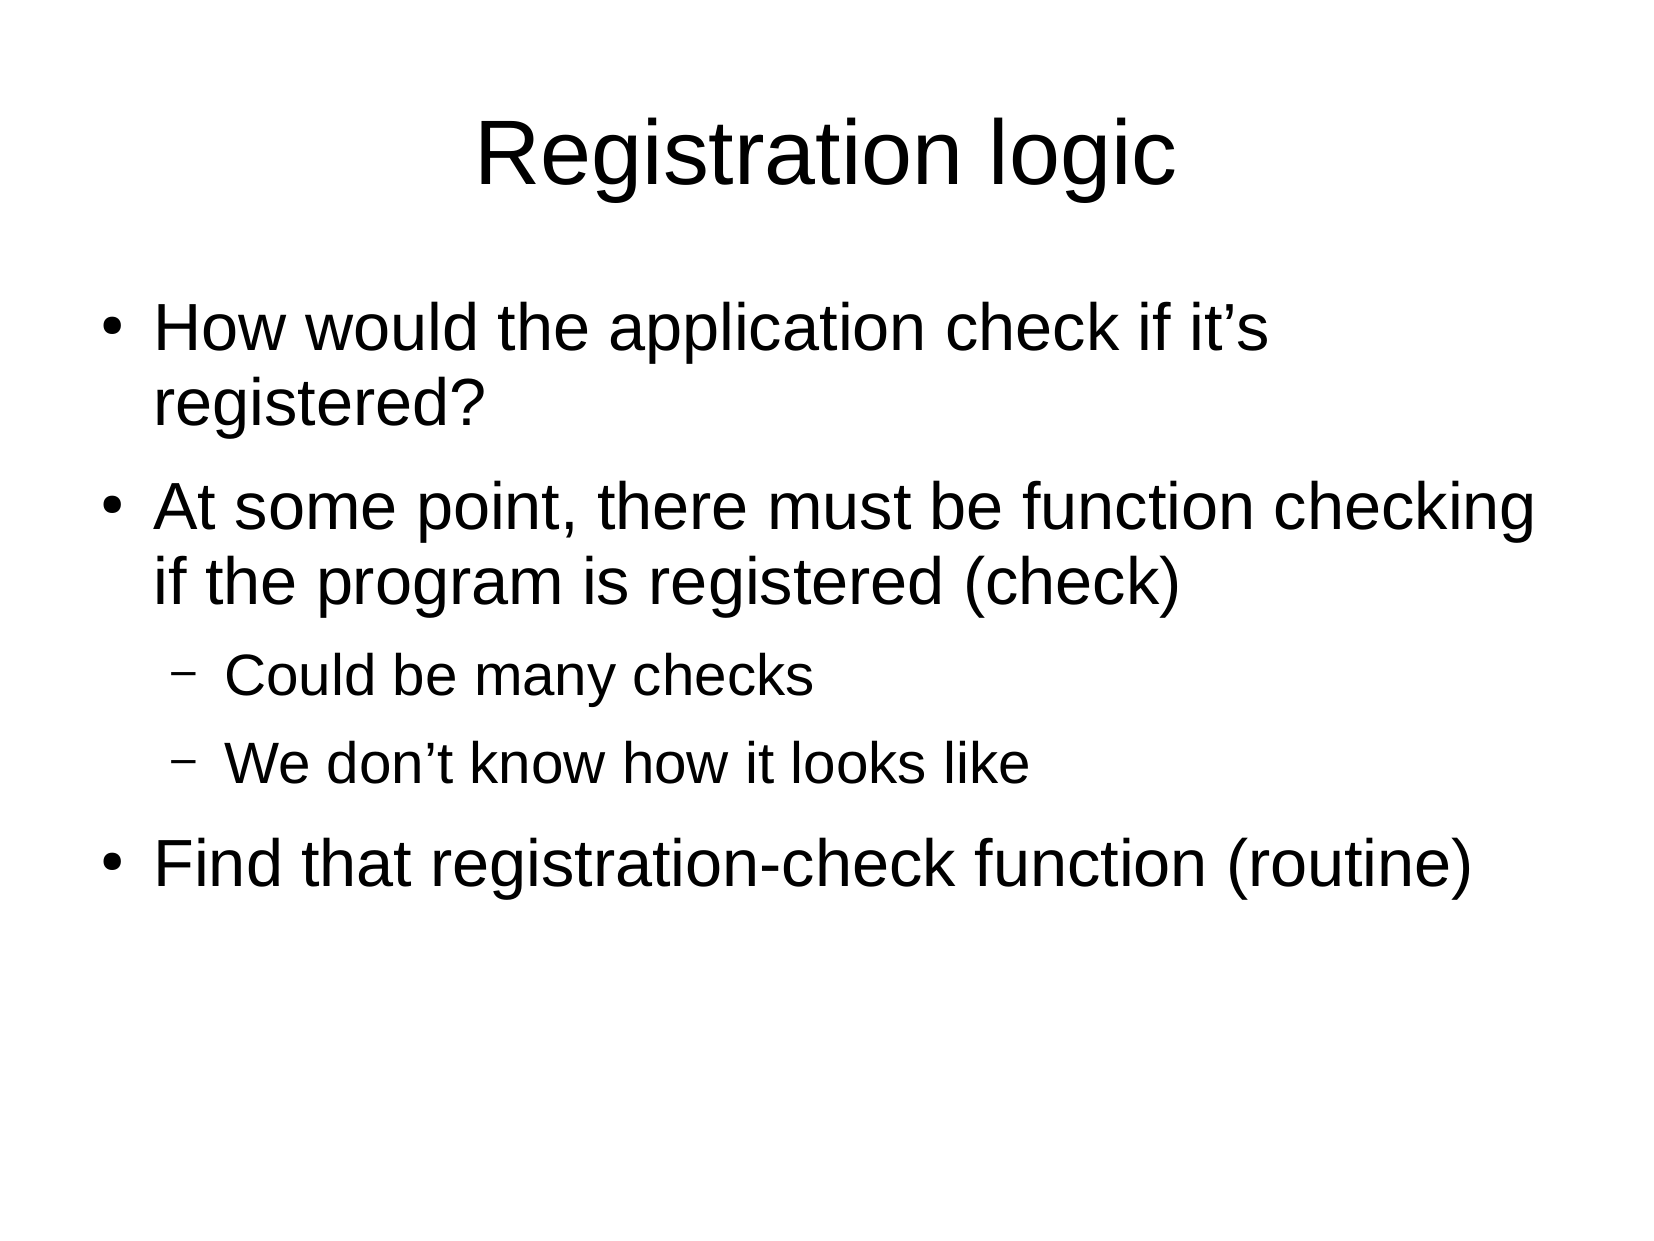

# Registration logic
How would the application check if it’s registered?
At some point, there must be function checking if the program is registered (check)
Could be many checks
We don’t know how it looks like
Find that registration-check function (routine)